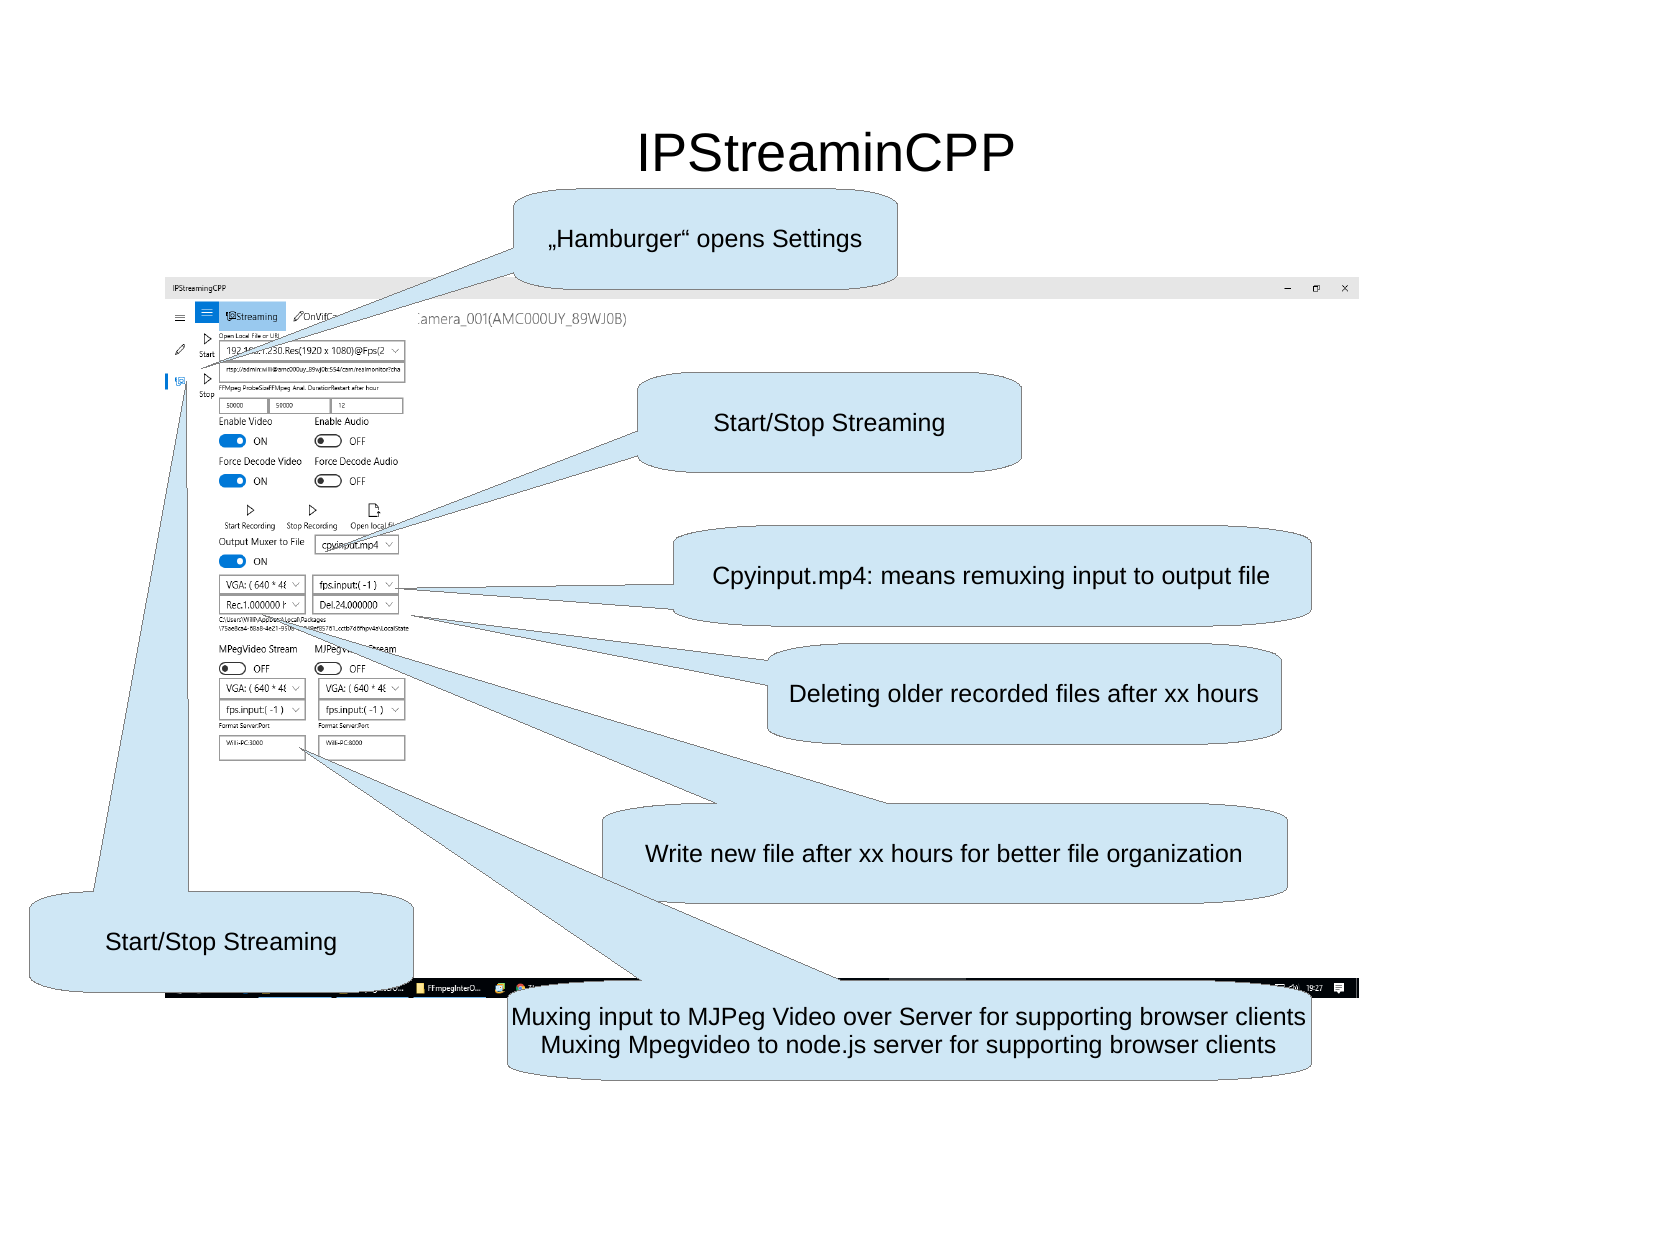

# IPStreaminCPP
„Hamburger“ opens Settings
Start/Stop Streaming
Cpyinput.mp4: means remuxing input to output file
Deleting older recorded files after xx hours
Write new file after xx hours for better file organization
Start/Stop Streaming
Muxing input to MJPeg Video over Server for supporting browser clients
Muxing Mpegvideo to node.js server for supporting browser clients